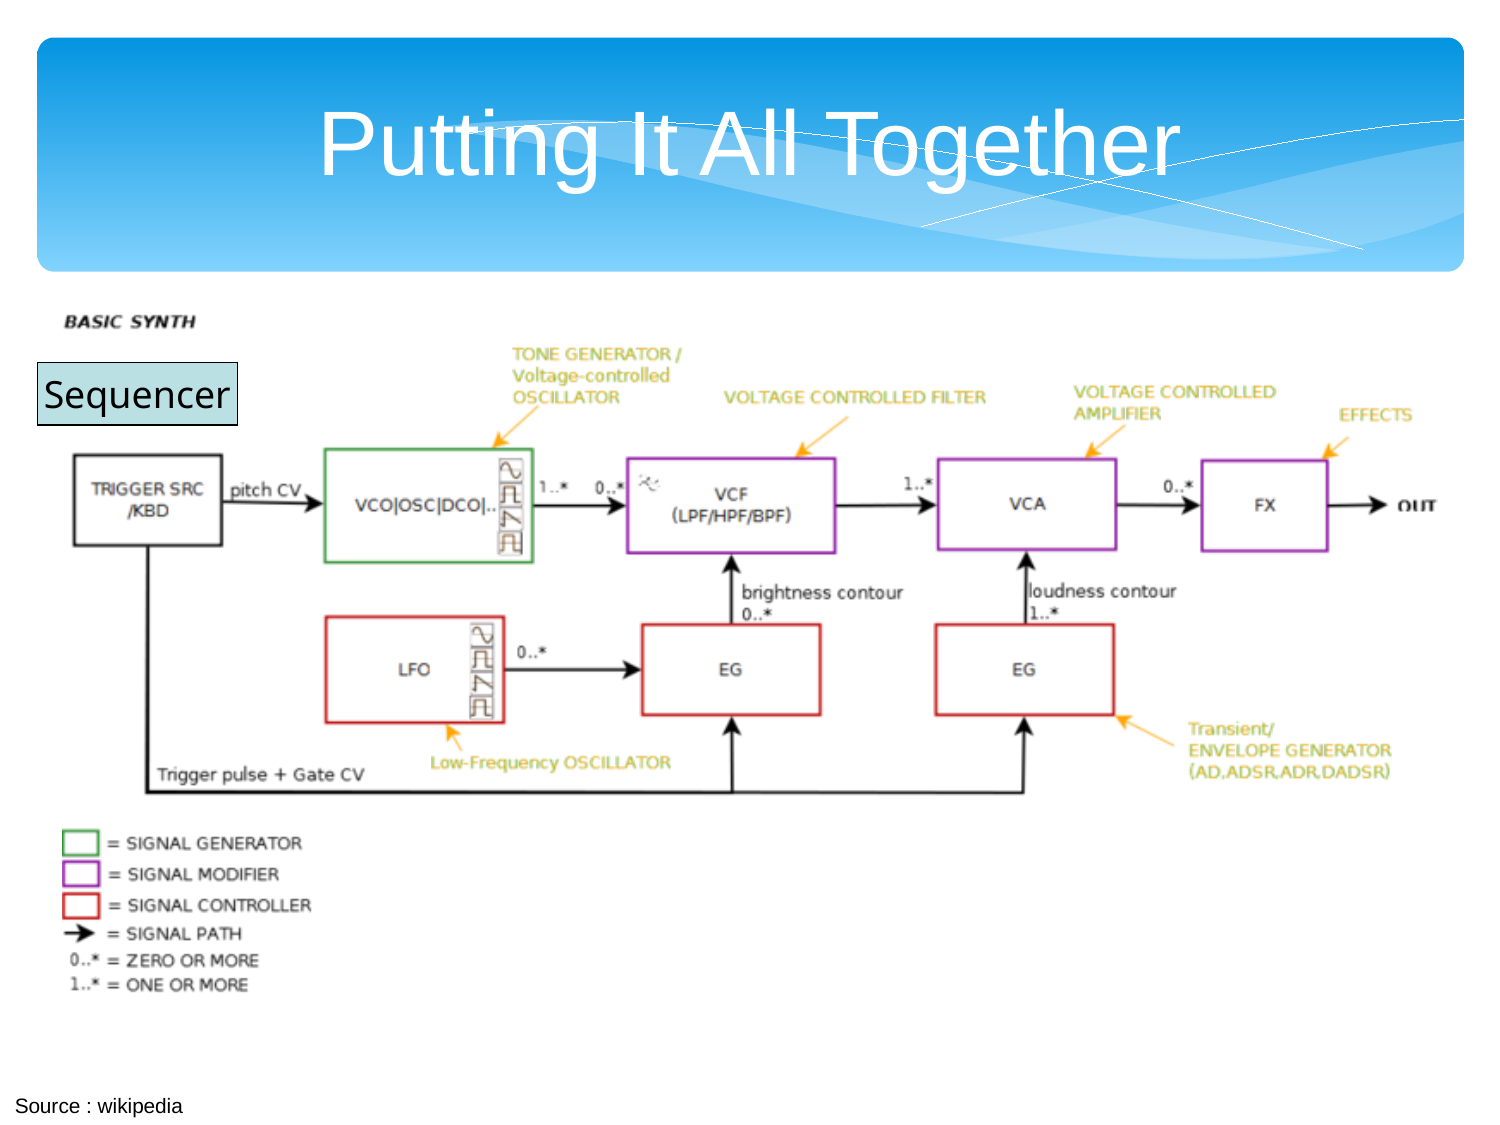

# Putting It All Together
Sequencer
Source : wikipedia